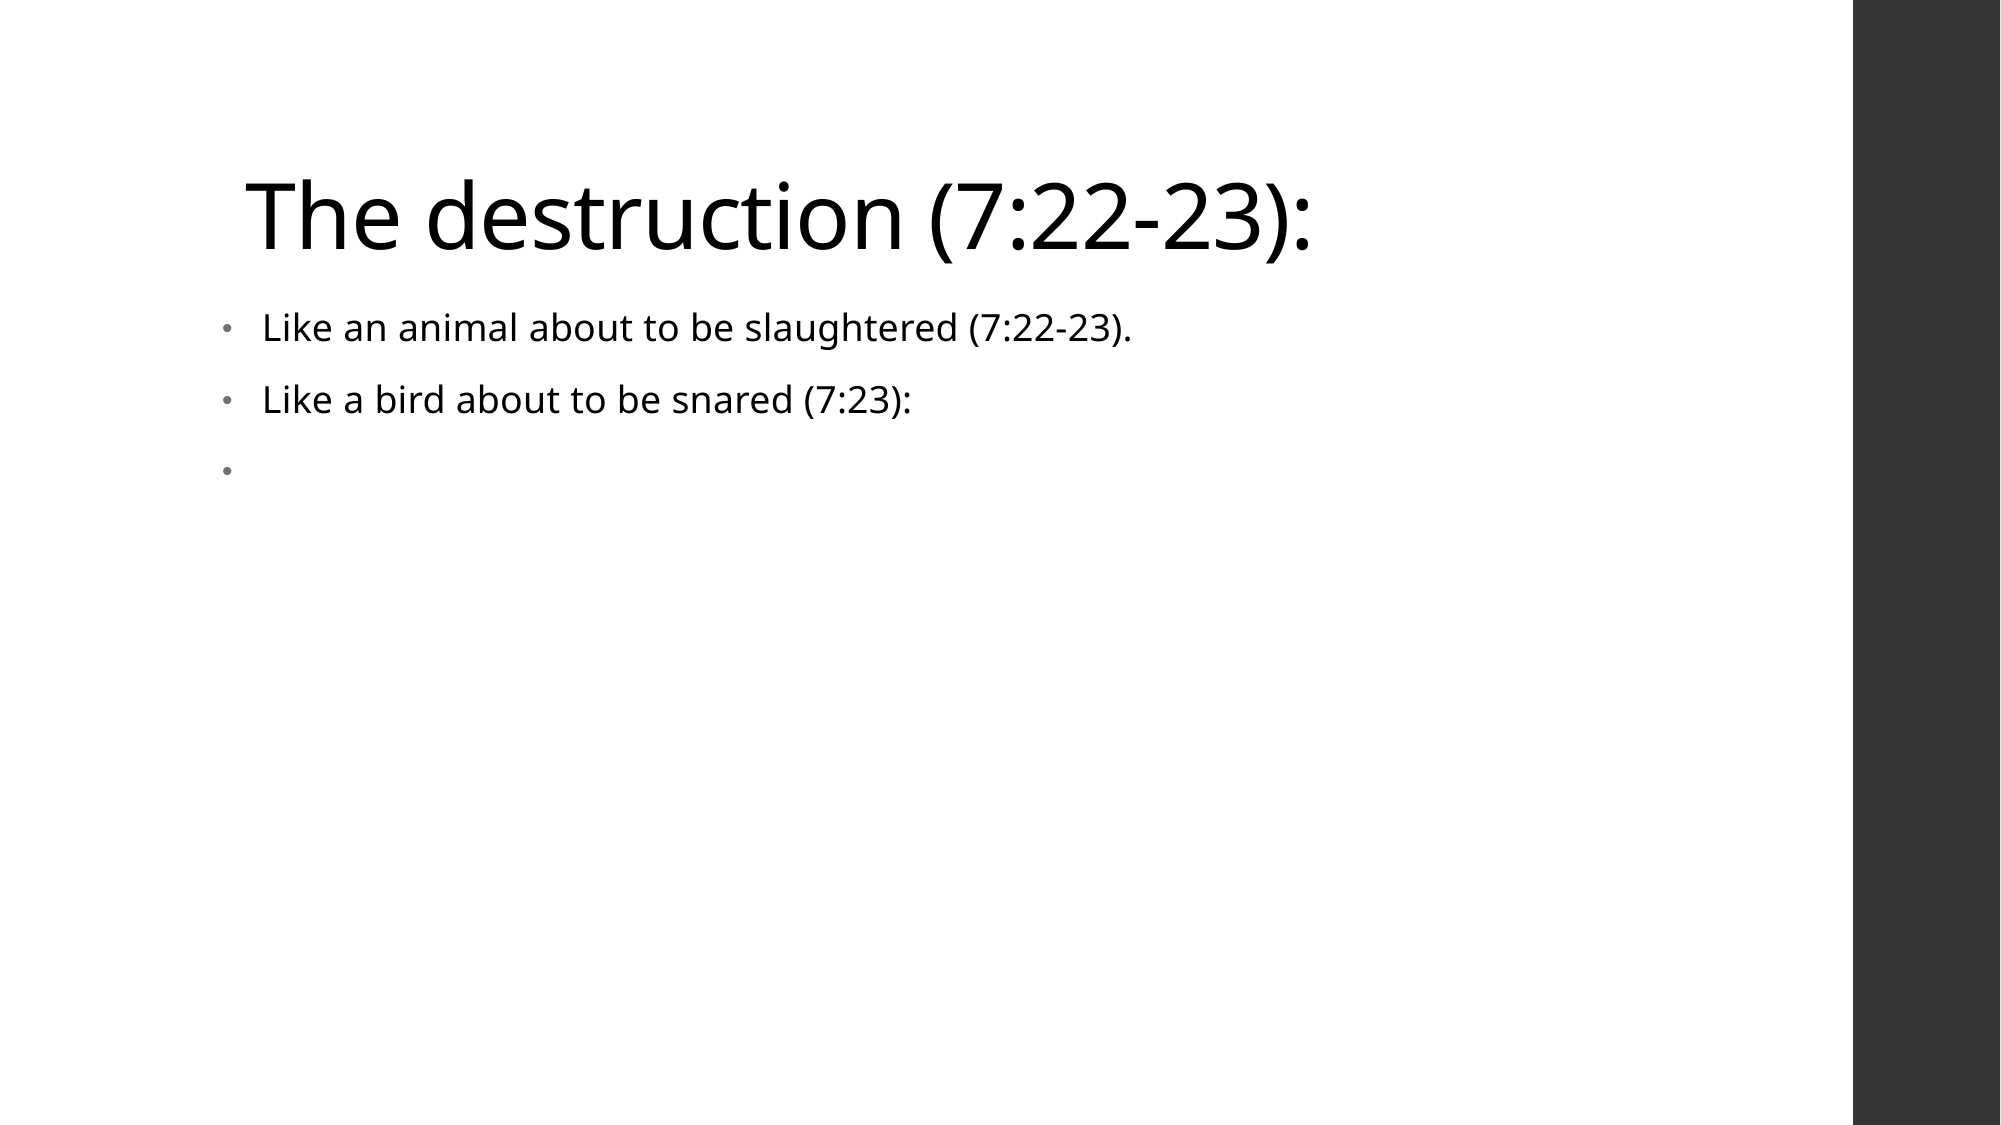

# The destruction (7:22-23):
 Like an animal about to be slaughtered (7:22-23).
 Like a bird about to be snared (7:23):